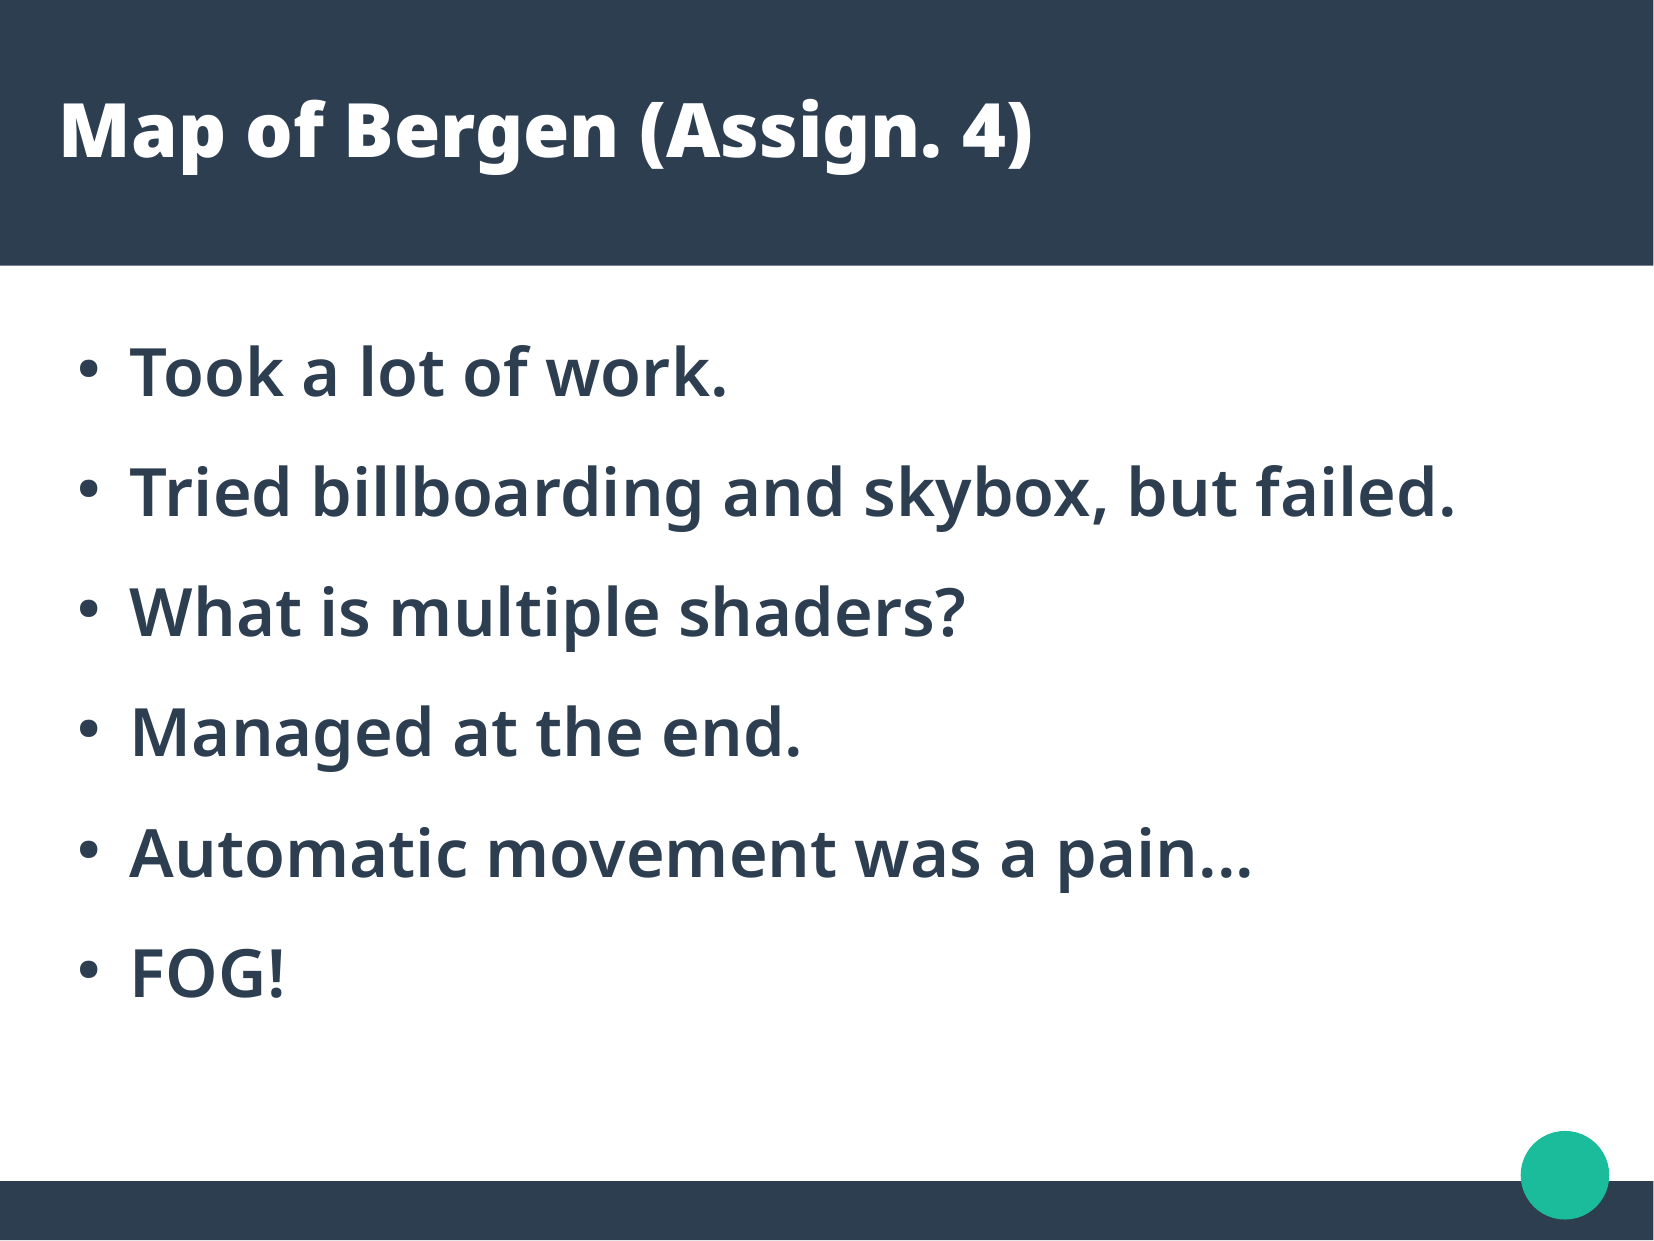

# Map of Bergen (Assign. 4)
Took a lot of work.
Tried billboarding and skybox, but failed.
What is multiple shaders?
Managed at the end.
Automatic movement was a pain...
FOG!